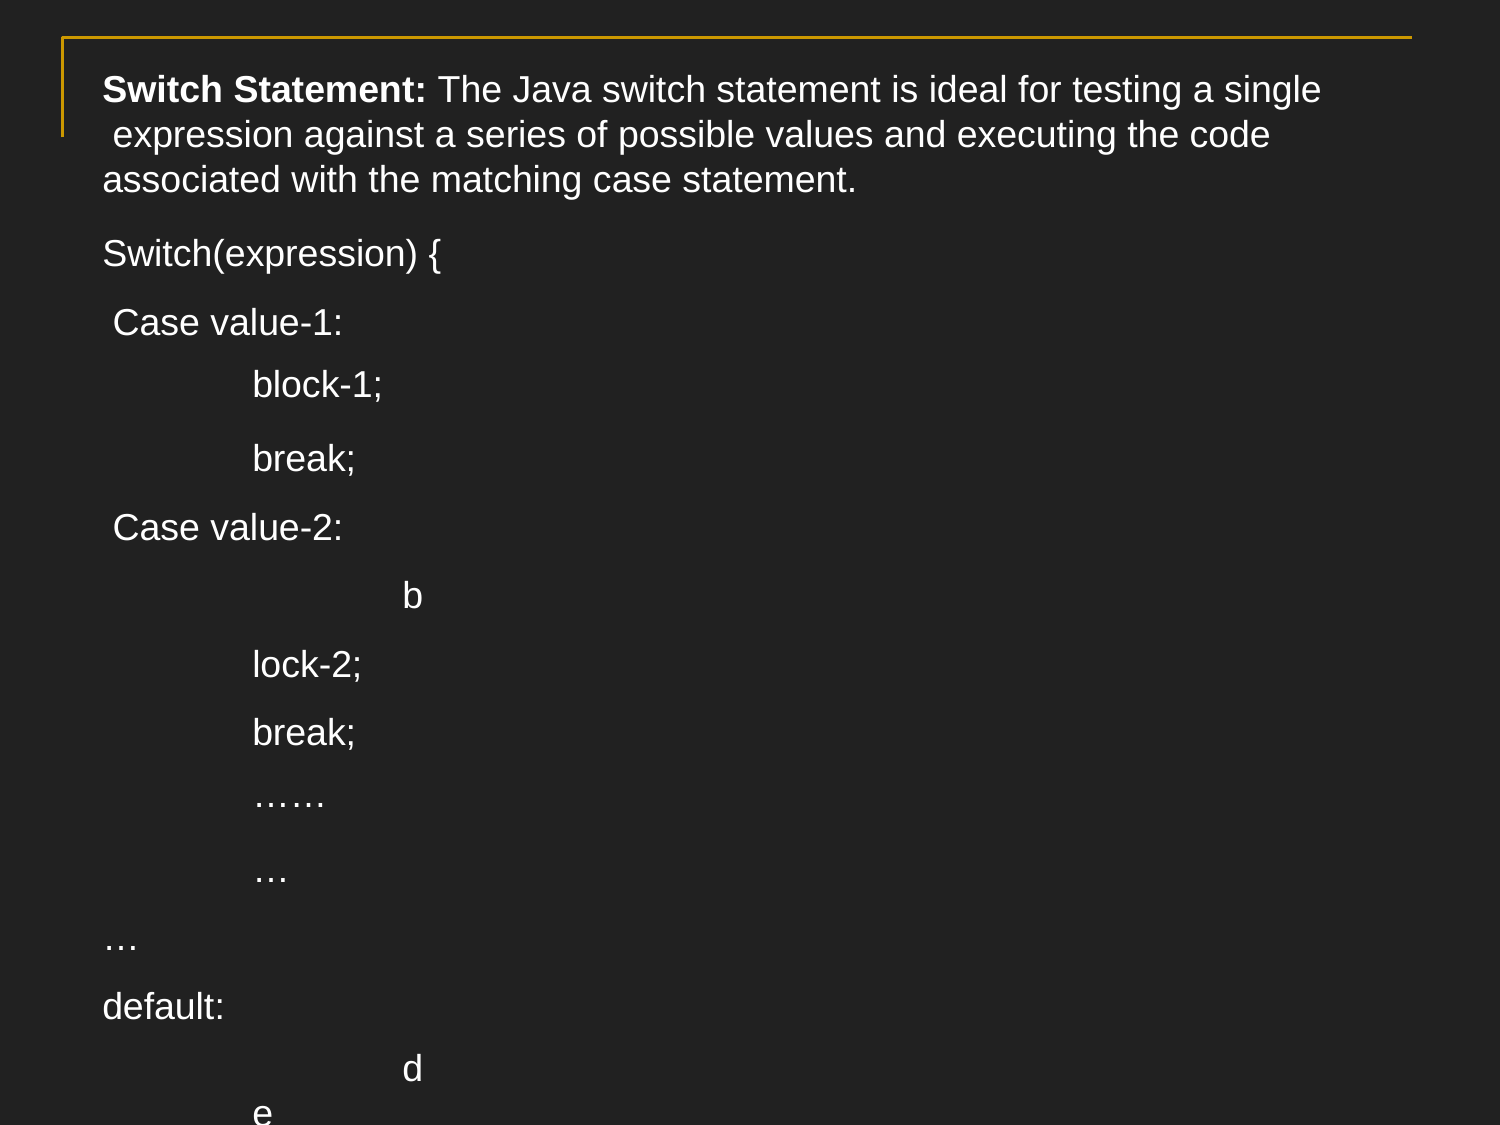

Switch Statement: The Java switch statement is ideal for testing a single expression against a series of possible values and executing the code associated with the matching case statement.
Switch(expression) { Case value-1:
block-1;
break; Case value-2:
block-2; break;
……
…… default:
default-block;
 		break; } 	 Statement-x;